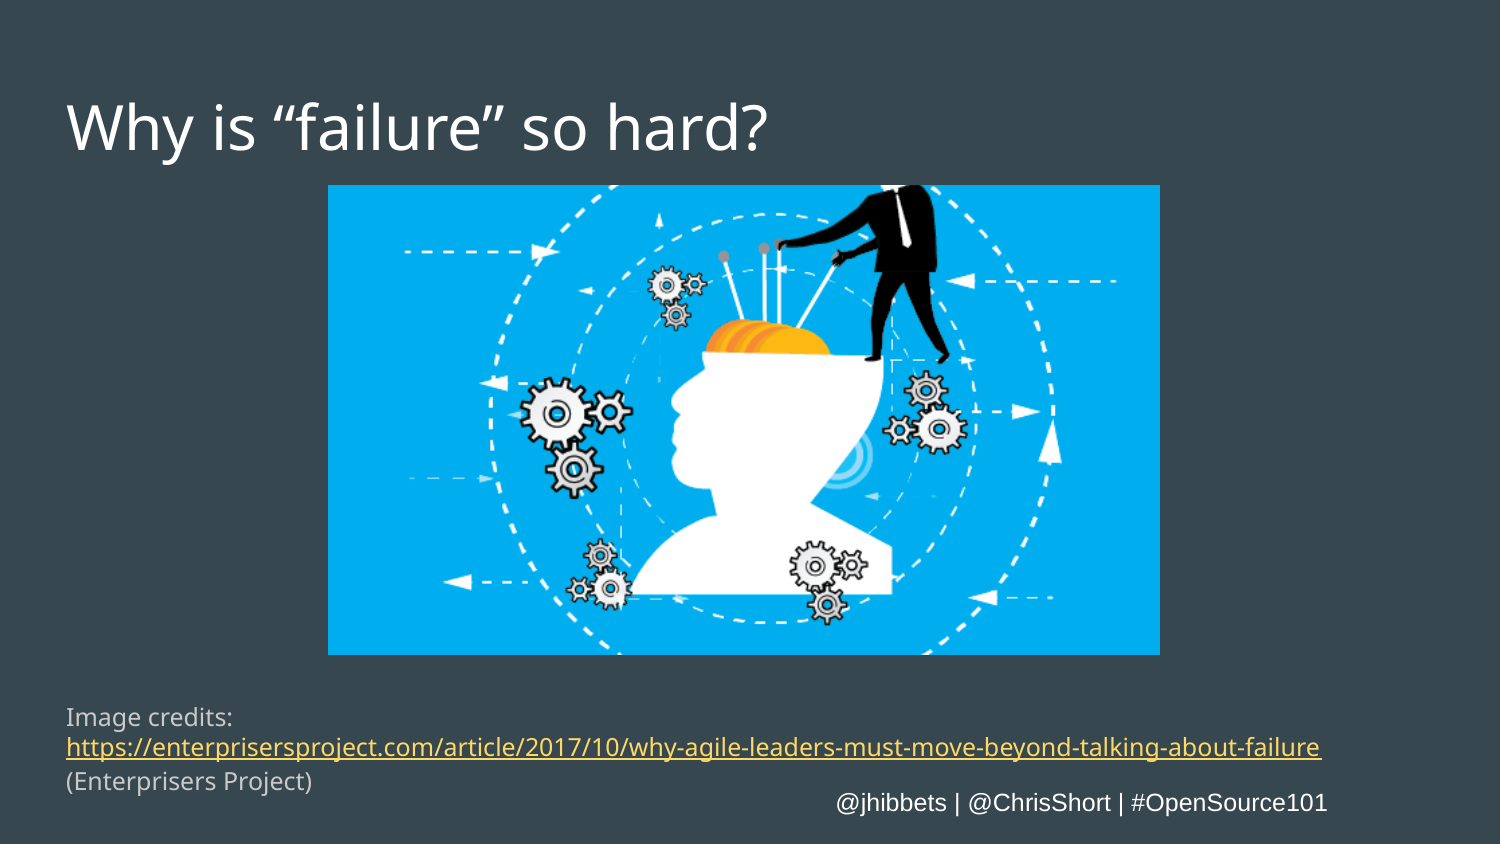

# Why is “failure” so hard?
Image credits: https://enterprisersproject.com/article/2017/10/why-agile-leaders-must-move-beyond-talking-about-failure (Enterprisers Project)